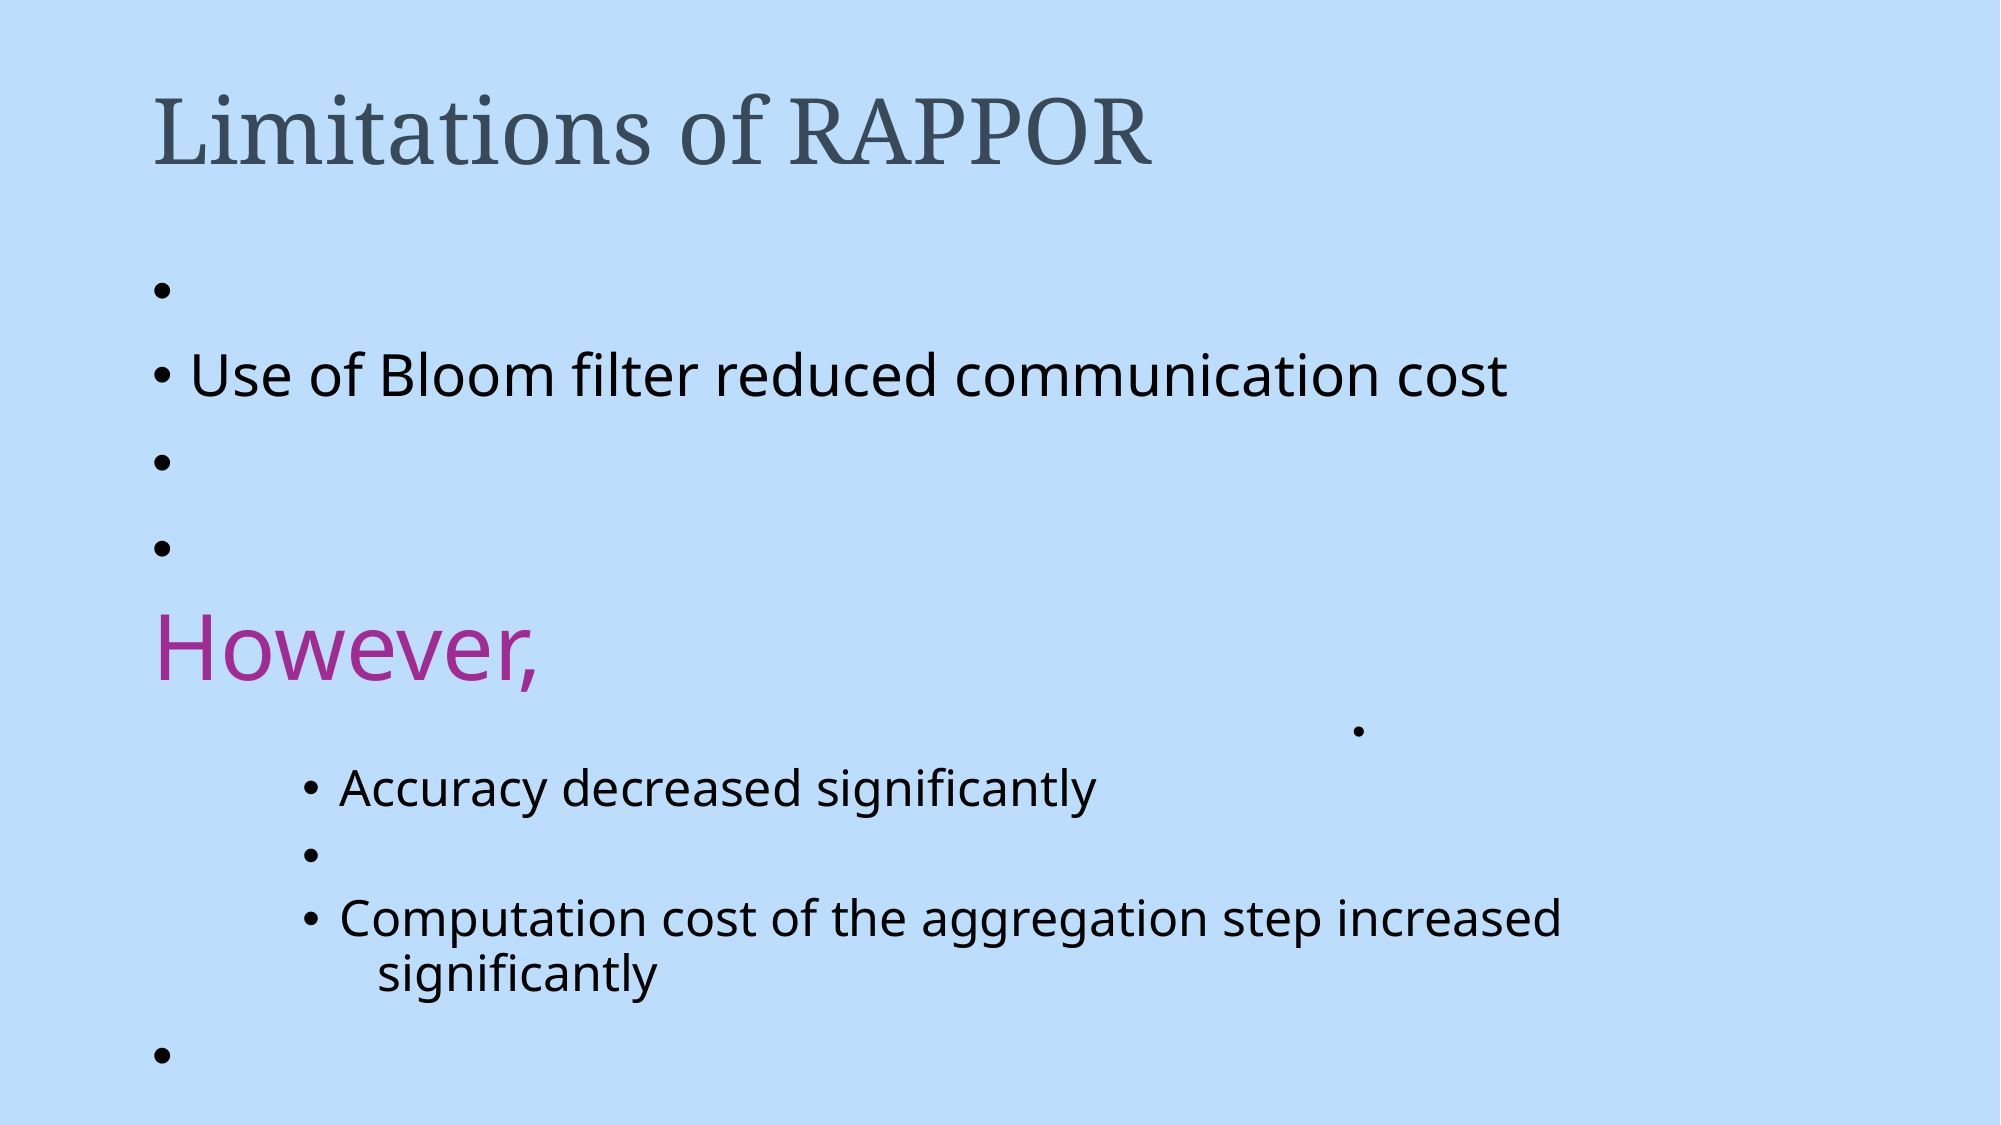

# Limitations of RAPPOR
Use of Bloom filter reduced communication cost
However,
Accuracy decreased significantly
Computation cost of the aggregation step increased significantly